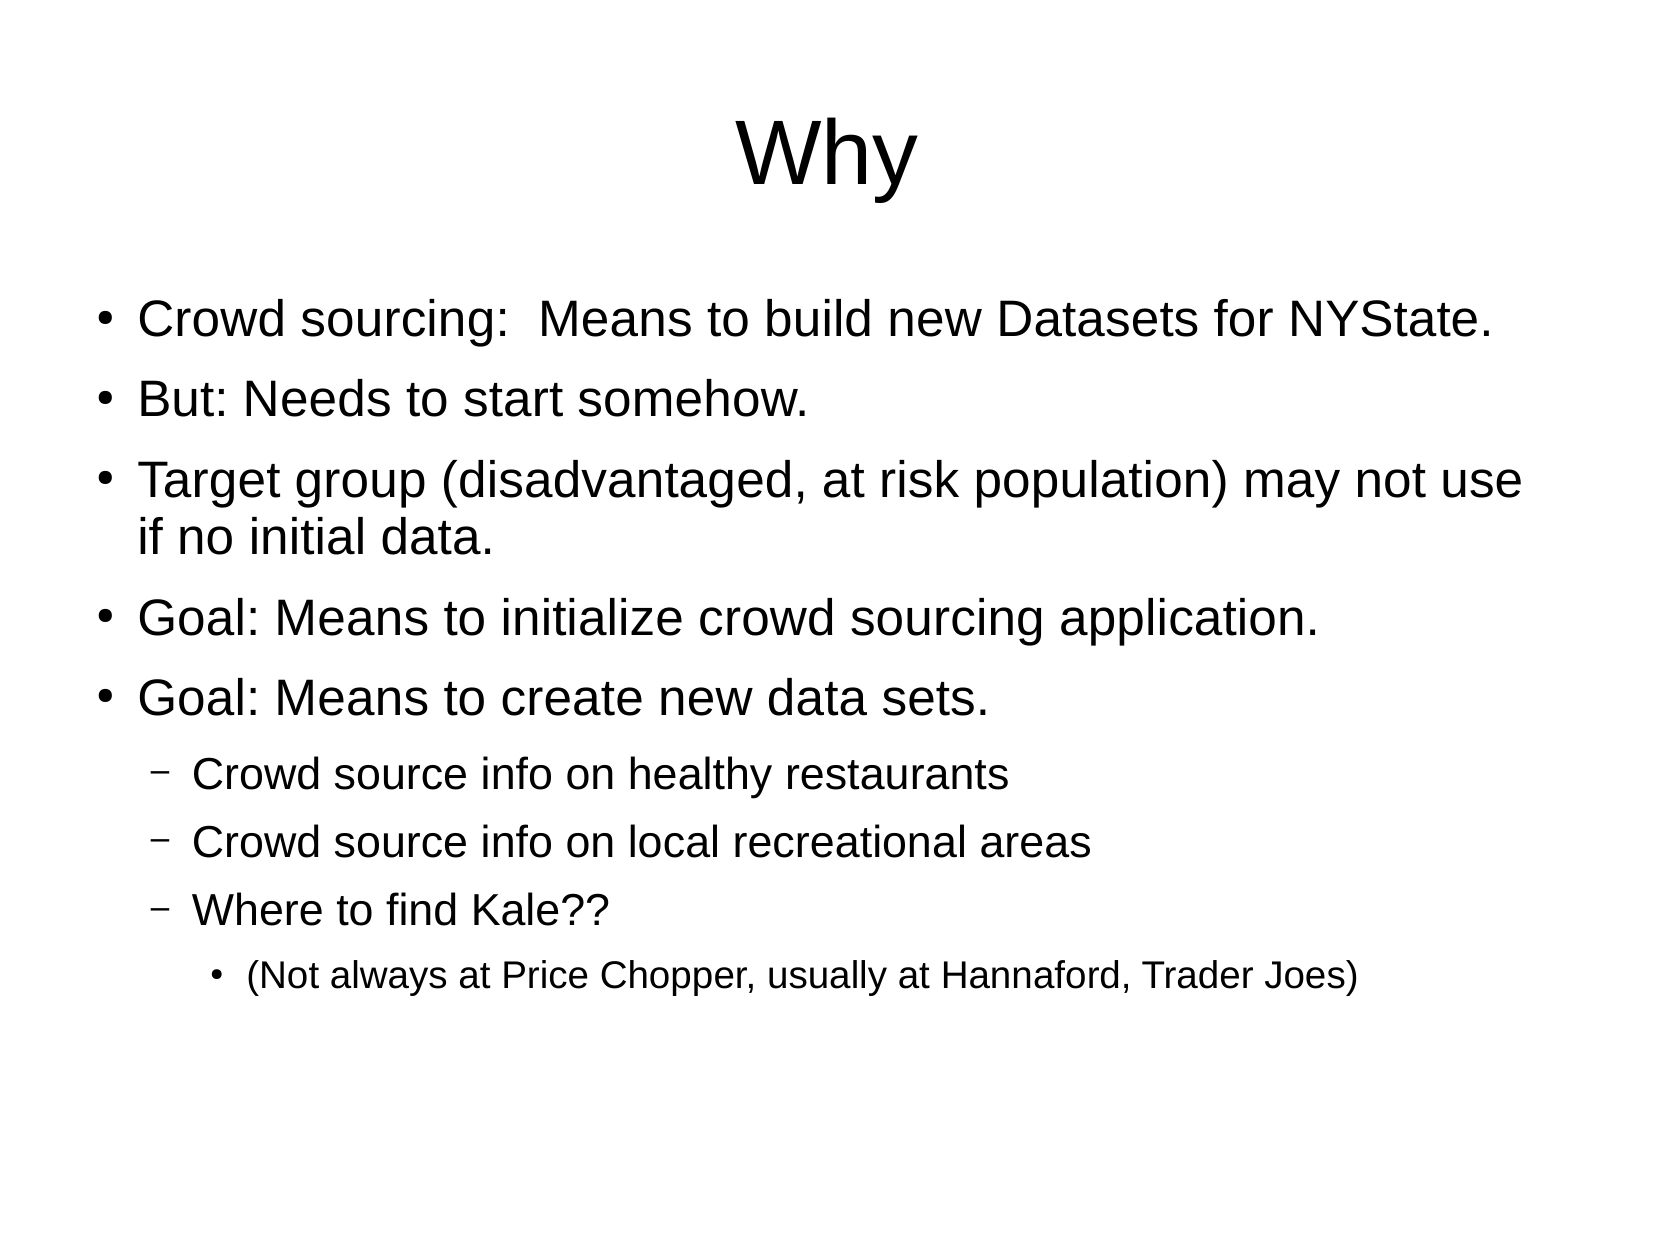

# Why
Crowd sourcing: Means to build new Datasets for NYState.
But: Needs to start somehow.
Target group (disadvantaged, at risk population) may not use if no initial data.
Goal: Means to initialize crowd sourcing application.
Goal: Means to create new data sets.
Crowd source info on healthy restaurants
Crowd source info on local recreational areas
Where to find Kale??
(Not always at Price Chopper, usually at Hannaford, Trader Joes)